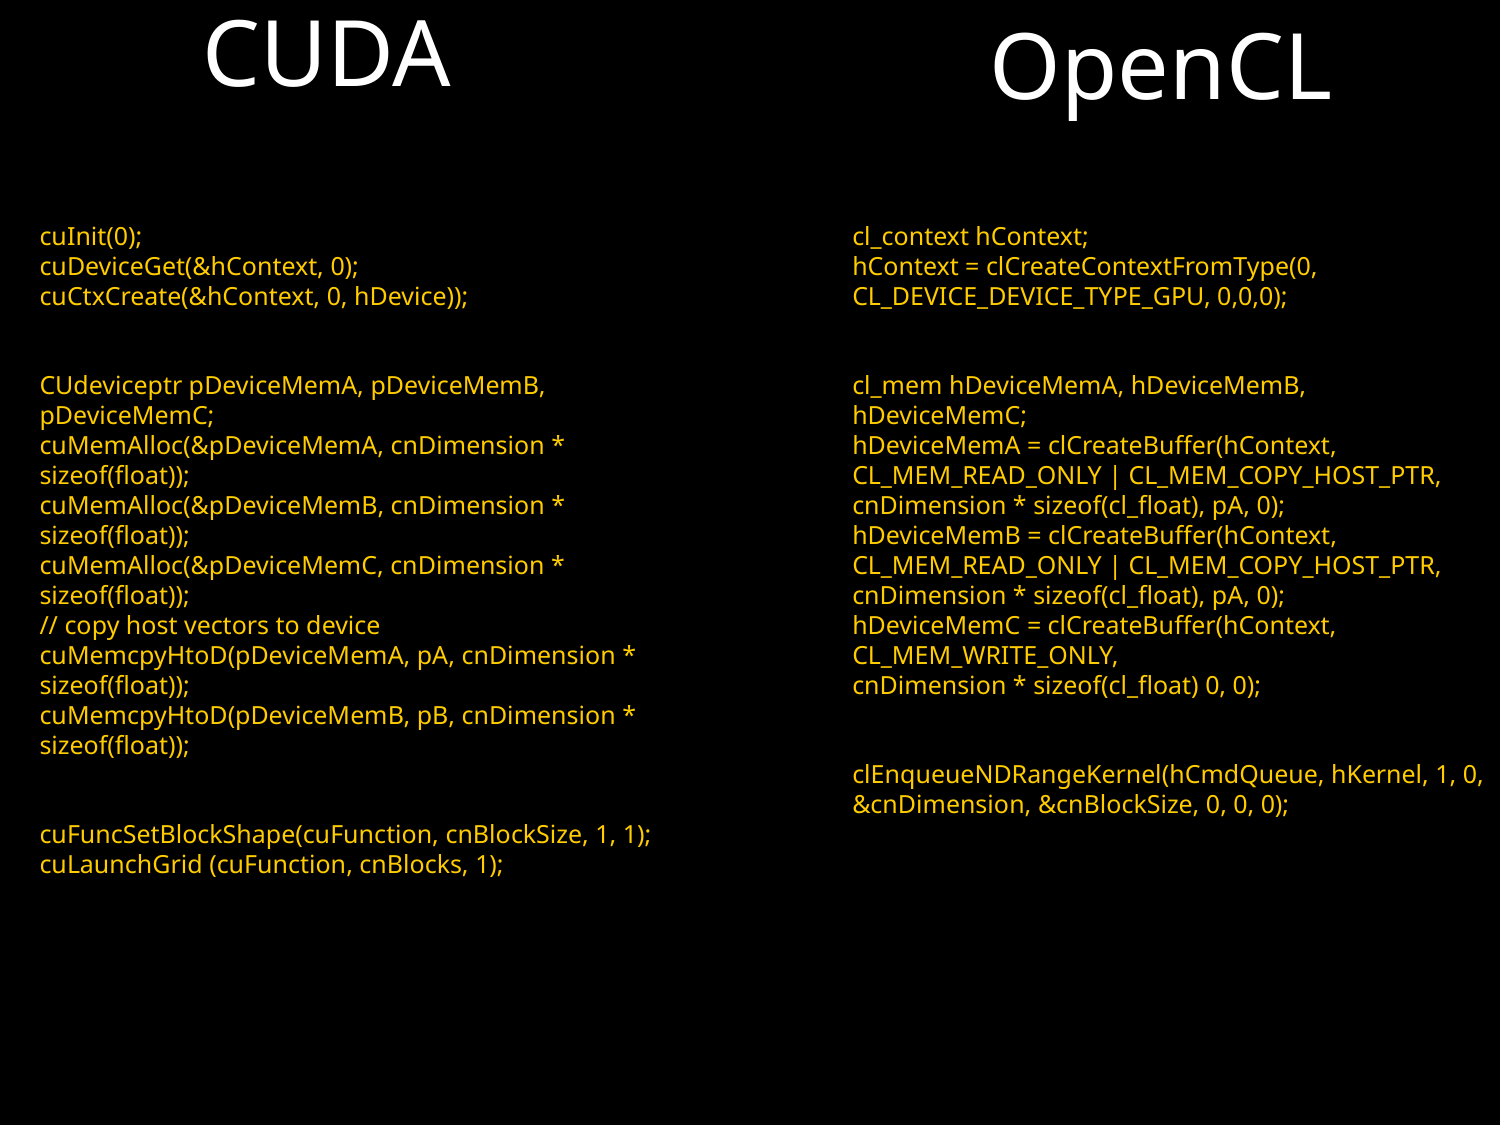

OpenCL
CUDA
cuInit(0);
cuDeviceGet(&hContext, 0);
cuCtxCreate(&hContext, 0, hDevice));
CUdeviceptr pDeviceMemA, pDeviceMemB, pDeviceMemC;
cuMemAlloc(&pDeviceMemA, cnDimension * sizeof(float));
cuMemAlloc(&pDeviceMemB, cnDimension * sizeof(float));
cuMemAlloc(&pDeviceMemC, cnDimension * sizeof(float));
// copy host vectors to device
cuMemcpyHtoD(pDeviceMemA, pA, cnDimension * sizeof(float));
cuMemcpyHtoD(pDeviceMemB, pB, cnDimension * sizeof(float));
cuFuncSetBlockShape(cuFunction, cnBlockSize, 1, 1);
cuLaunchGrid (cuFunction, cnBlocks, 1);
cl_context hContext;
hContext = clCreateContextFromType(0, CL_DEVICE_DEVICE_TYPE_GPU, 0,0,0);
cl_mem hDeviceMemA, hDeviceMemB, hDeviceMemC;
hDeviceMemA = clCreateBuffer(hContext,
CL_MEM_READ_ONLY | CL_MEM_COPY_HOST_PTR,
cnDimension * sizeof(cl_float), pA, 0);
hDeviceMemB = clCreateBuffer(hContext,
CL_MEM_READ_ONLY | CL_MEM_COPY_HOST_PTR,
cnDimension * sizeof(cl_float), pA, 0);
hDeviceMemC = clCreateBuffer(hContext,
CL_MEM_WRITE_ONLY,
cnDimension * sizeof(cl_float) 0, 0);
clEnqueueNDRangeKernel(hCmdQueue, hKernel, 1, 0,
&cnDimension, &cnBlockSize, 0, 0, 0);